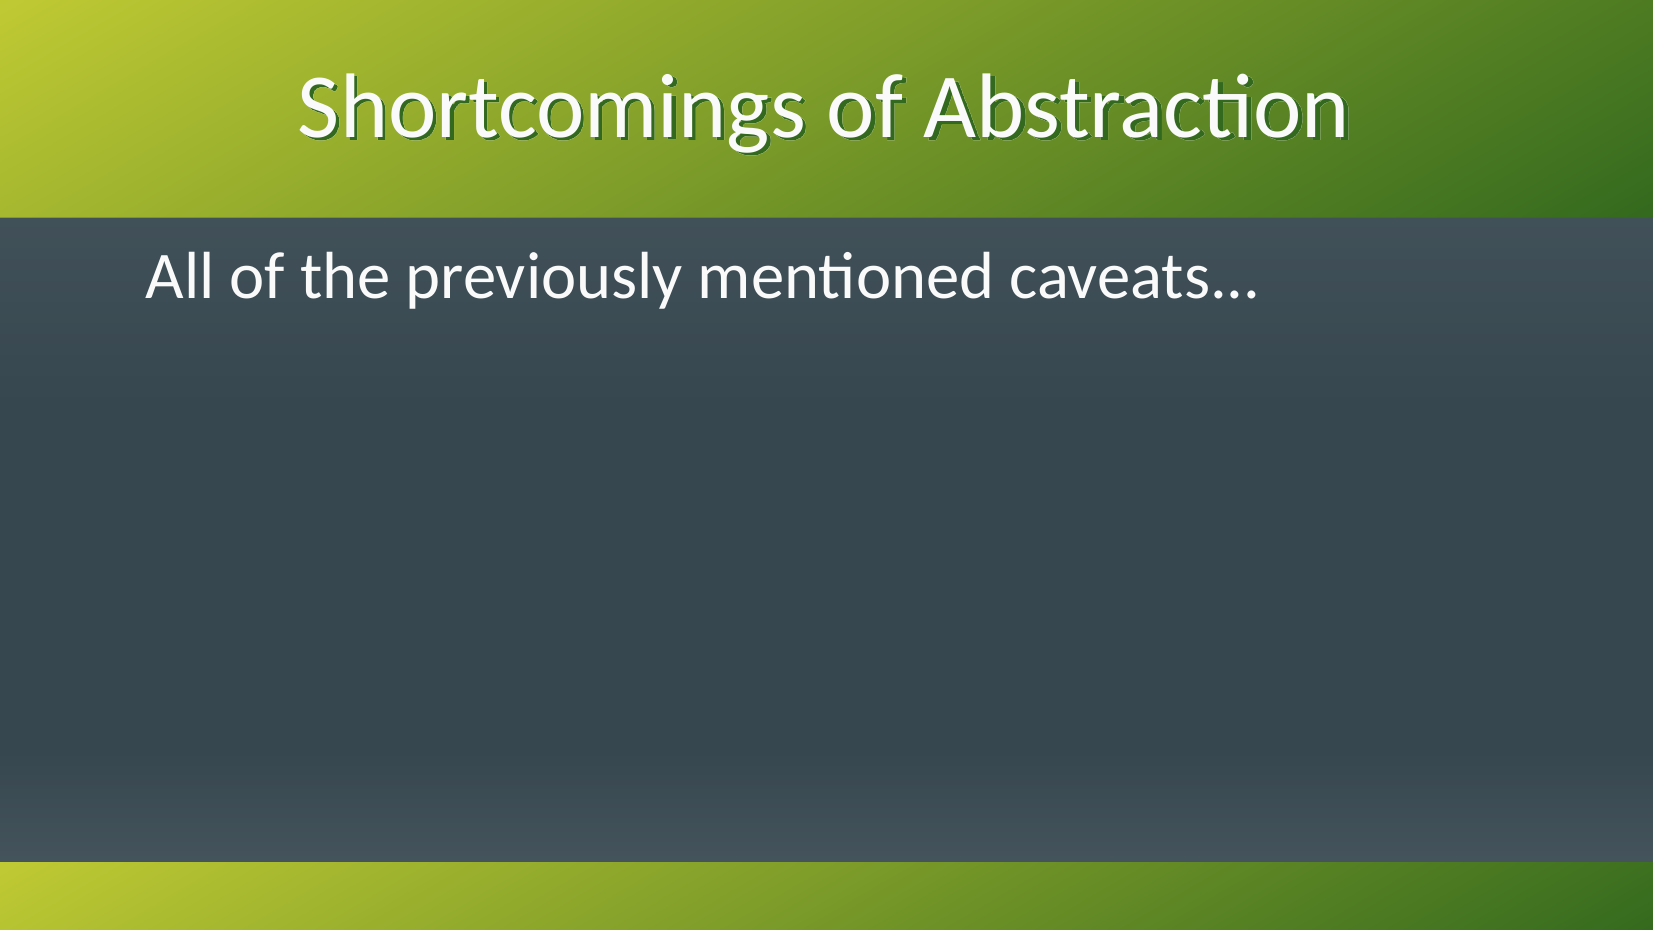

# Shortcomings of Abstraction
All of the previously mentioned caveats...